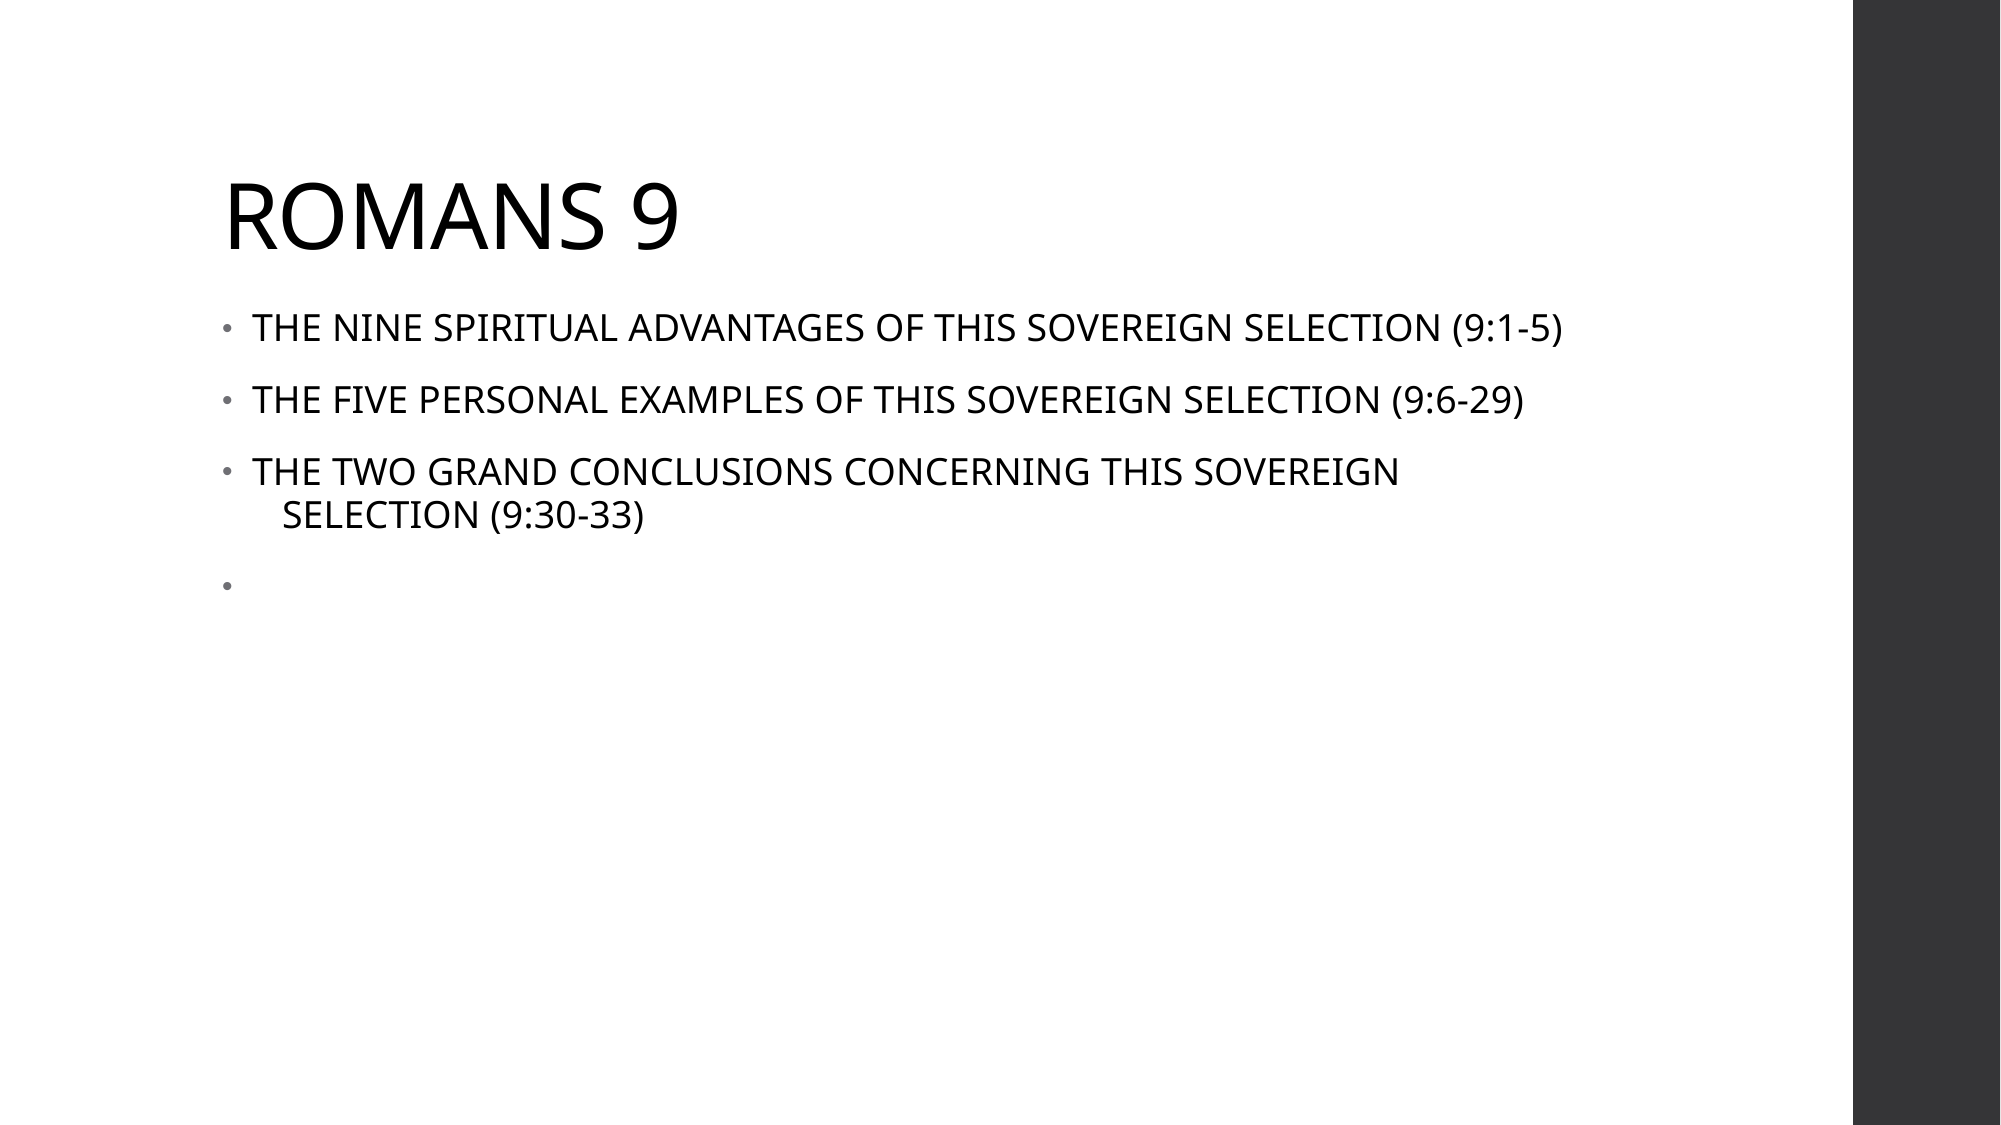

# ROMANS 9
THE NINE SPIRITUAL ADVANTAGES OF THIS SOVEREIGN SELECTION (9:1-5)
THE FIVE PERSONAL EXAMPLES OF THIS SOVEREIGN SELECTION (9:6-29)
THE TWO GRAND CONCLUSIONS CONCERNING THIS SOVEREIGN SELECTION (9:30-33)